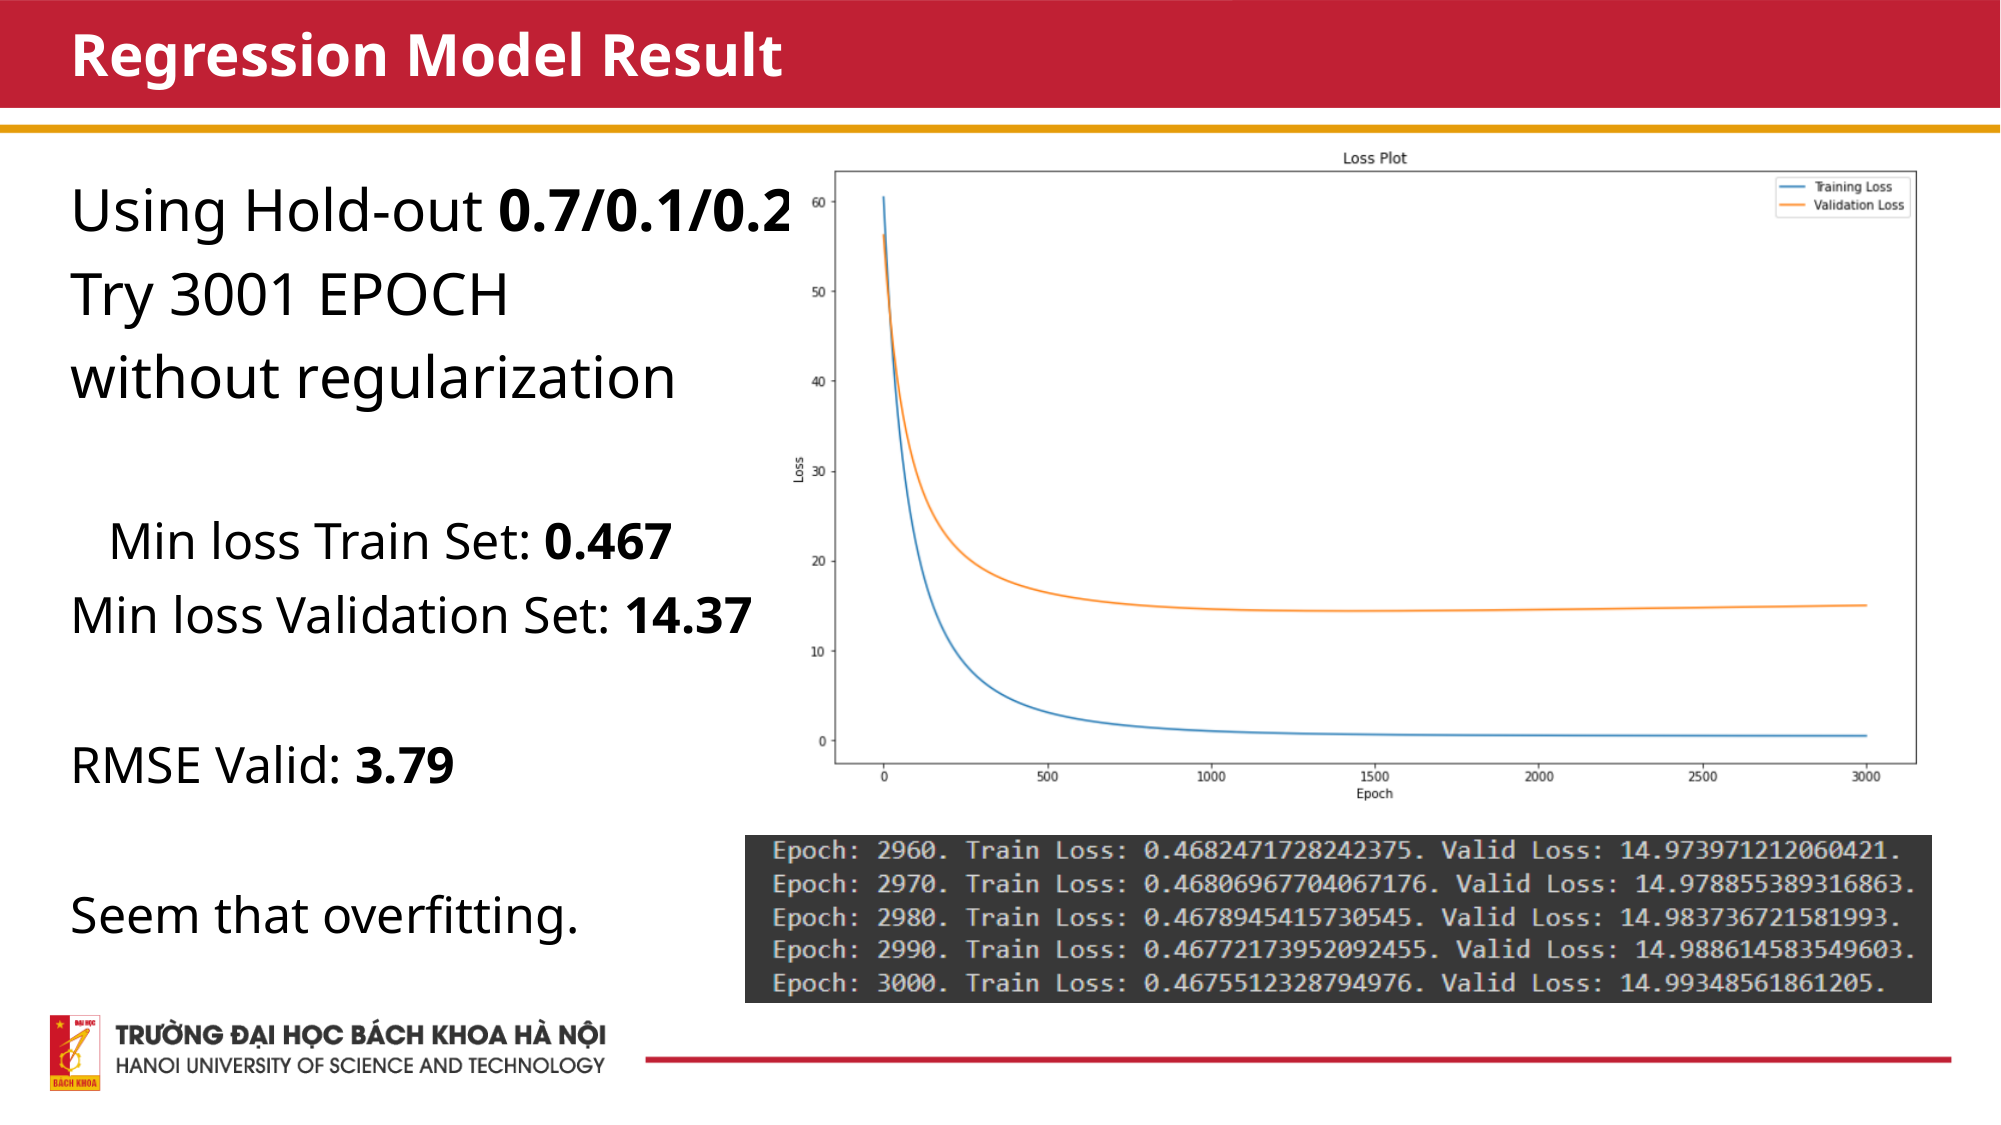

Regression Model Result
# Using Hold-out 0.7/0.1/0.2
Try 3001 EPOCH
without regularization
Min loss Train Set: 0.467
Min loss Validation Set: 14.37
RMSE Valid: 3.79
Seem that overfitting.